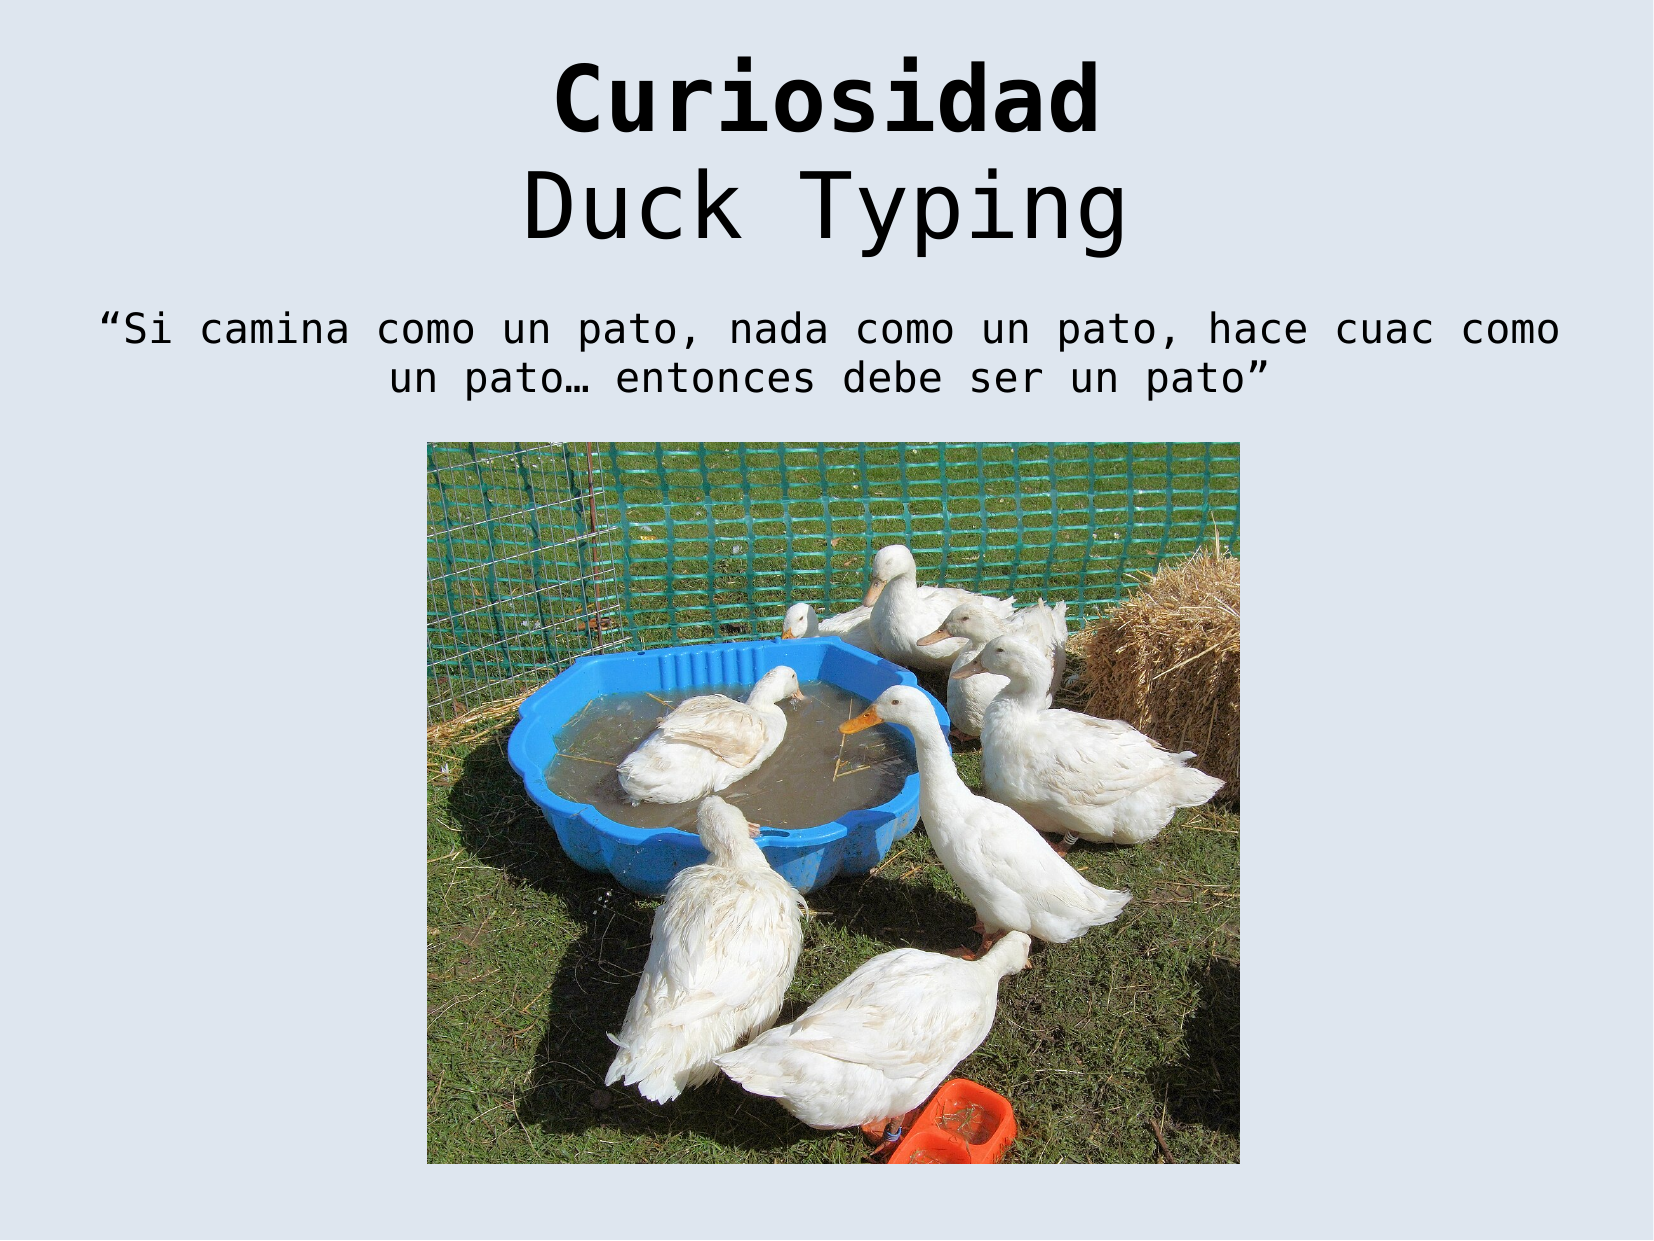

# Curiosidad Duck Typing
“Si camina como un pato, nada como un pato, hace cuac como un pato… entonces debe ser un pato”